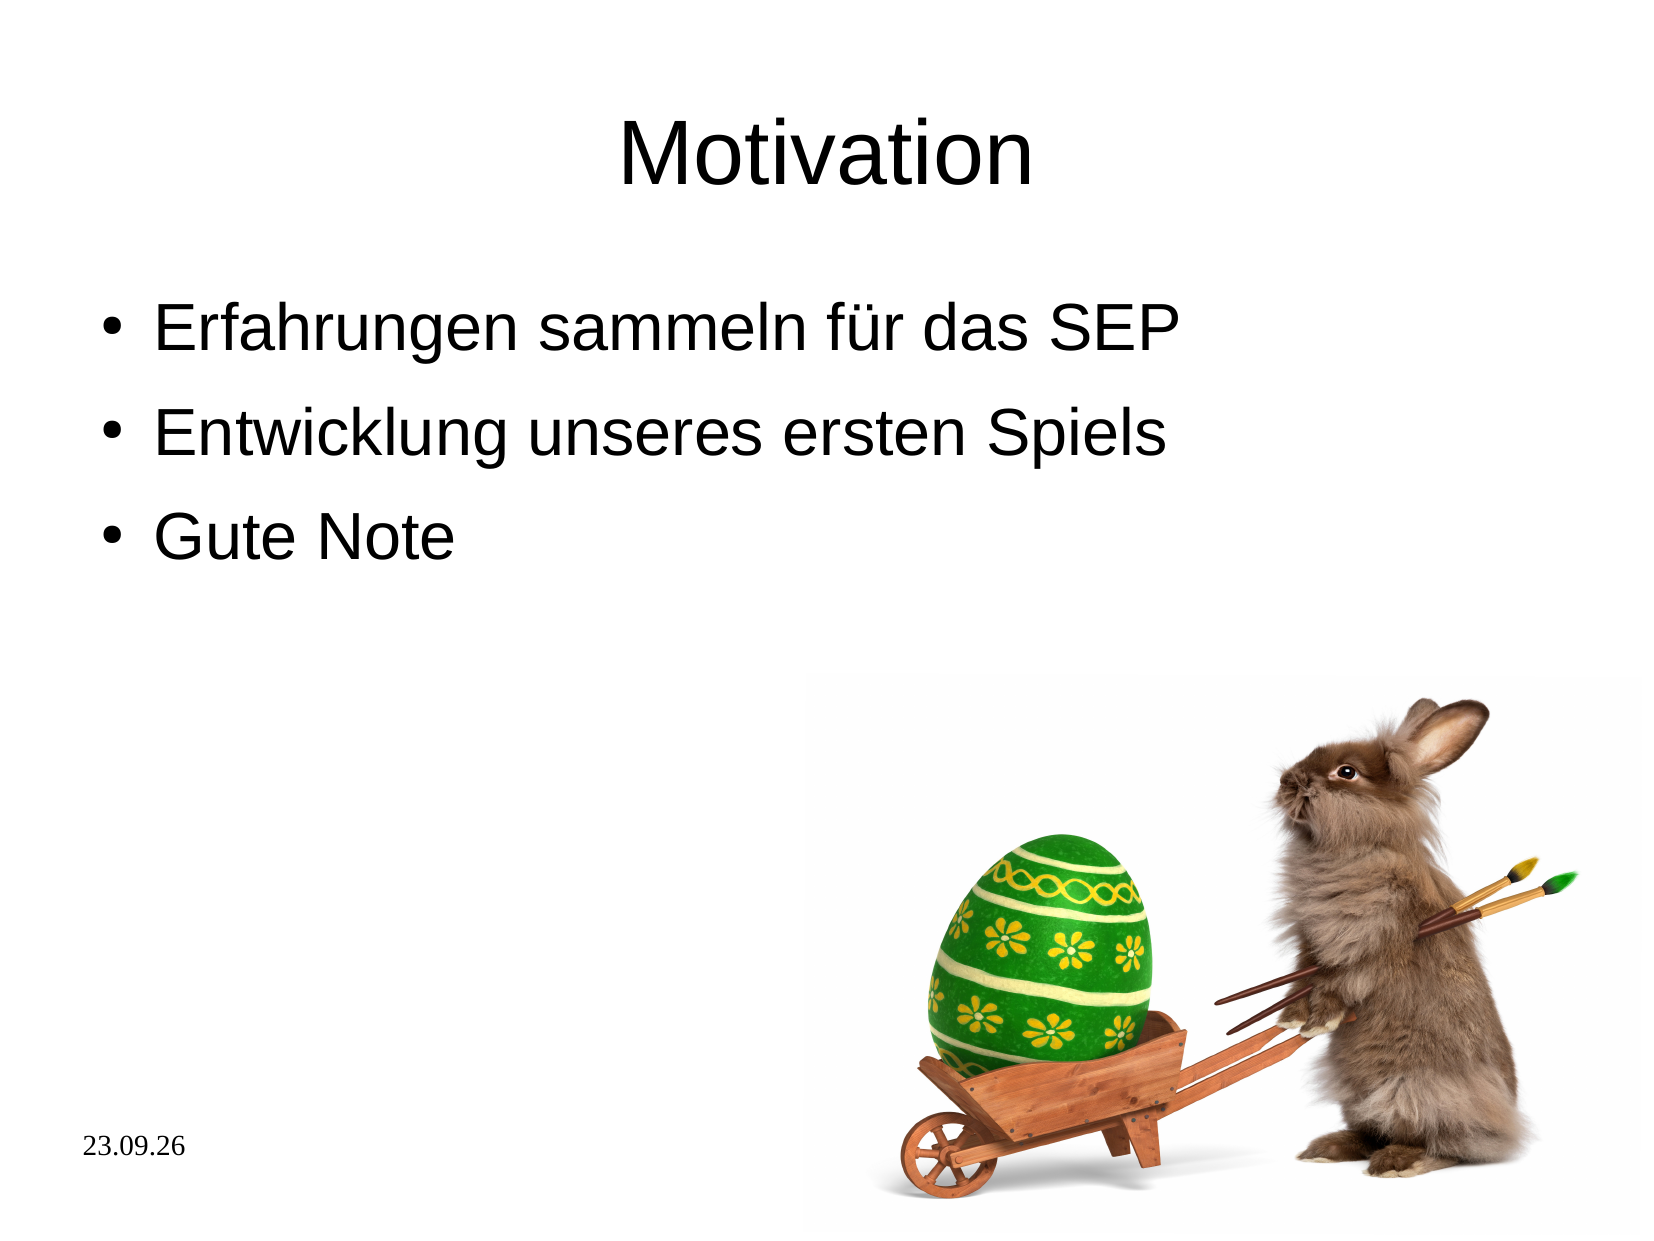

# Motivation
Erfahrungen sammeln für das SEP
Entwicklung unseres ersten Spiels
Gute Note